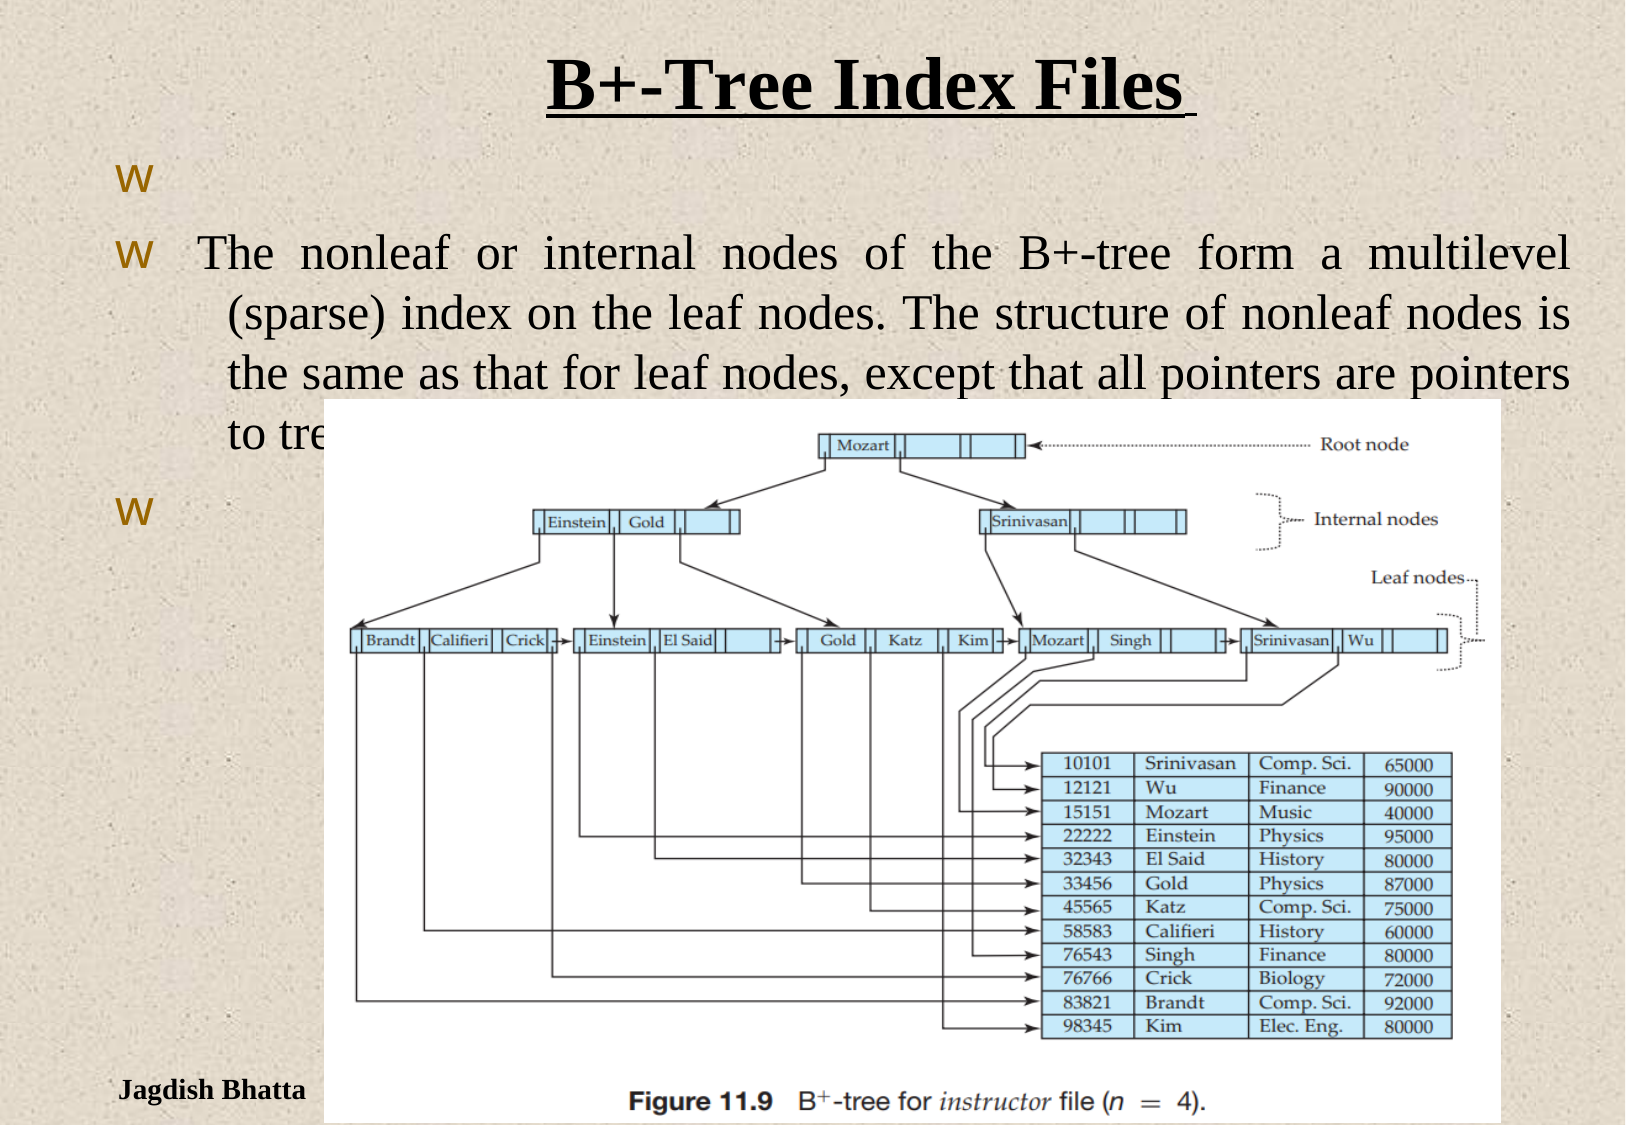

# B+-Tree Index Files
 The nonleaf or internal nodes of the B+-tree form a multilevel (sparse) index on the leaf nodes. The structure of nonleaf nodes is the same as that for leaf nodes, except that all pointers are pointers to tree nodes.
Jagdish Bhatta
55